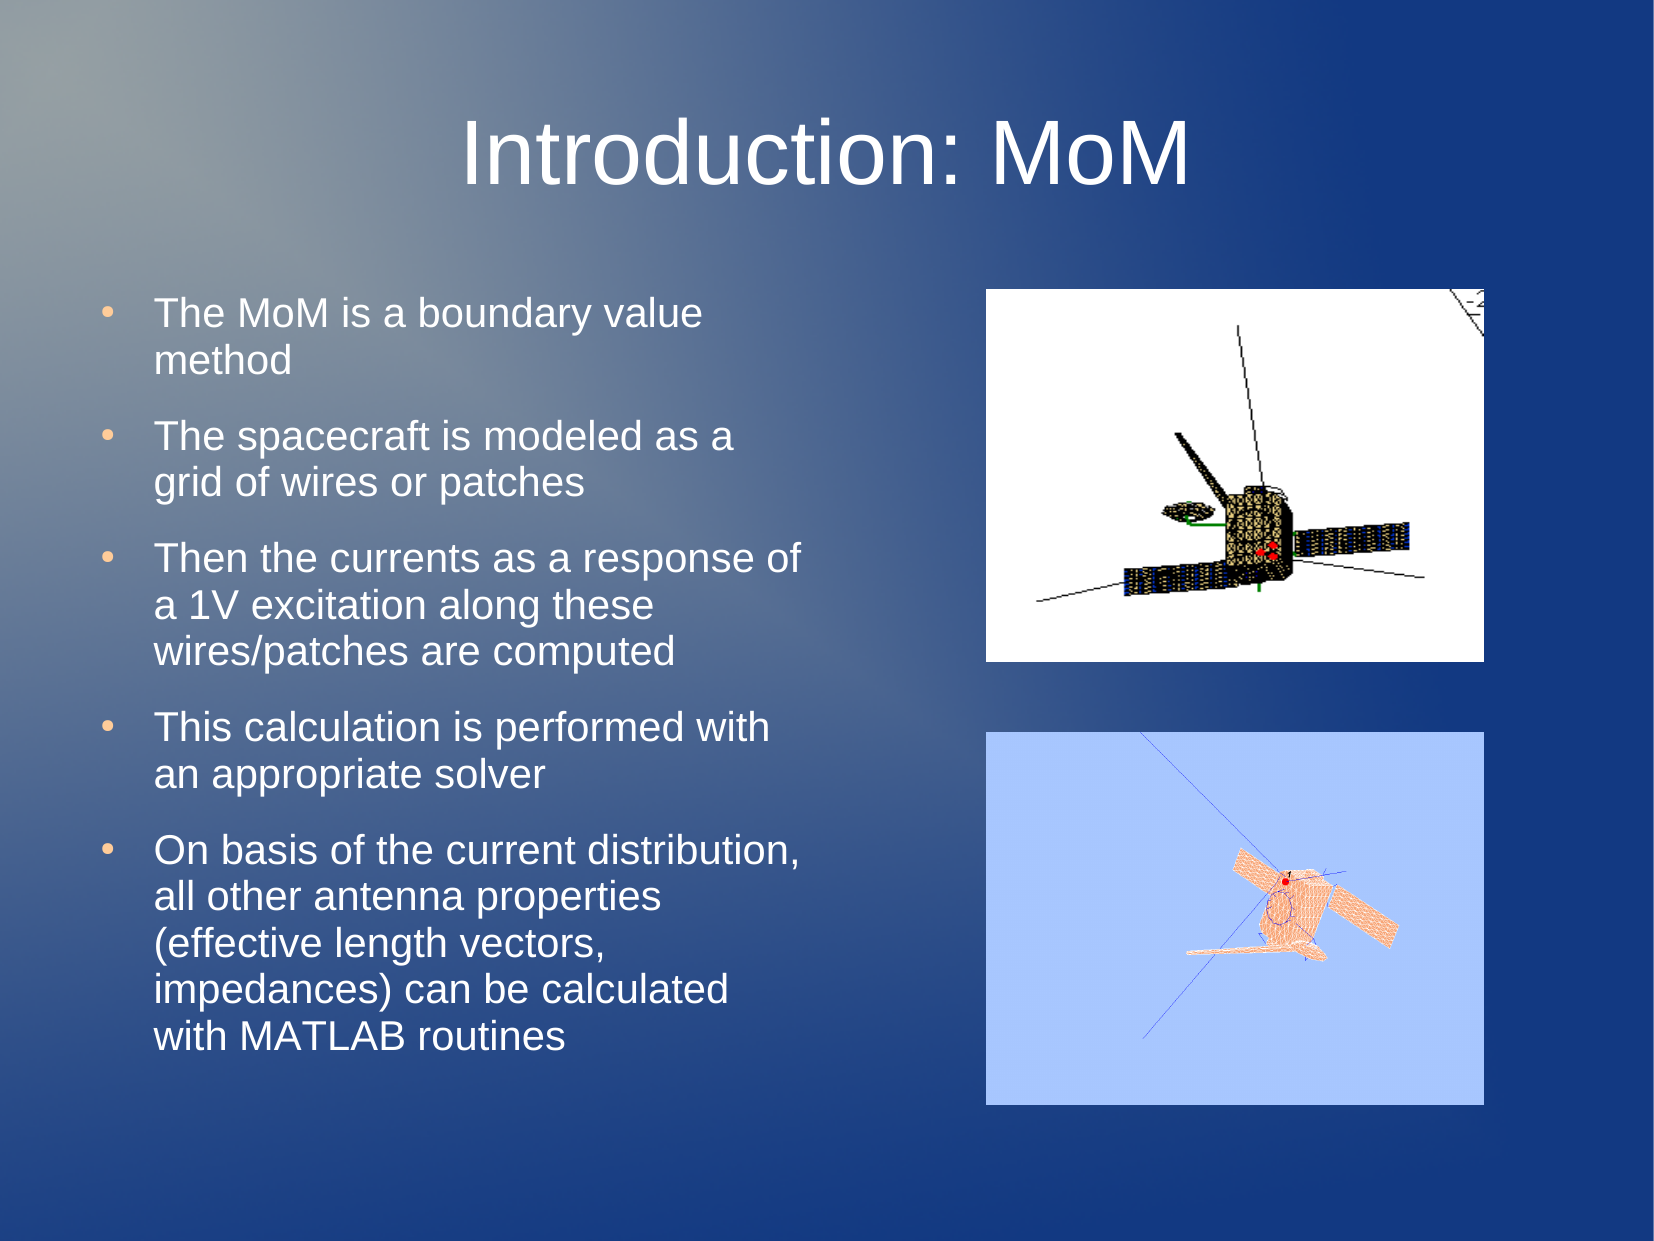

# Introduction: MoM
The MoM is a boundary value method
The spacecraft is modeled as a grid of wires or patches
Then the currents as a response of a 1V excitation along these wires/patches are computed
This calculation is performed with an appropriate solver
On basis of the current distribution, all other antenna properties (effective length vectors, impedances) can be calculated with MATLAB routines